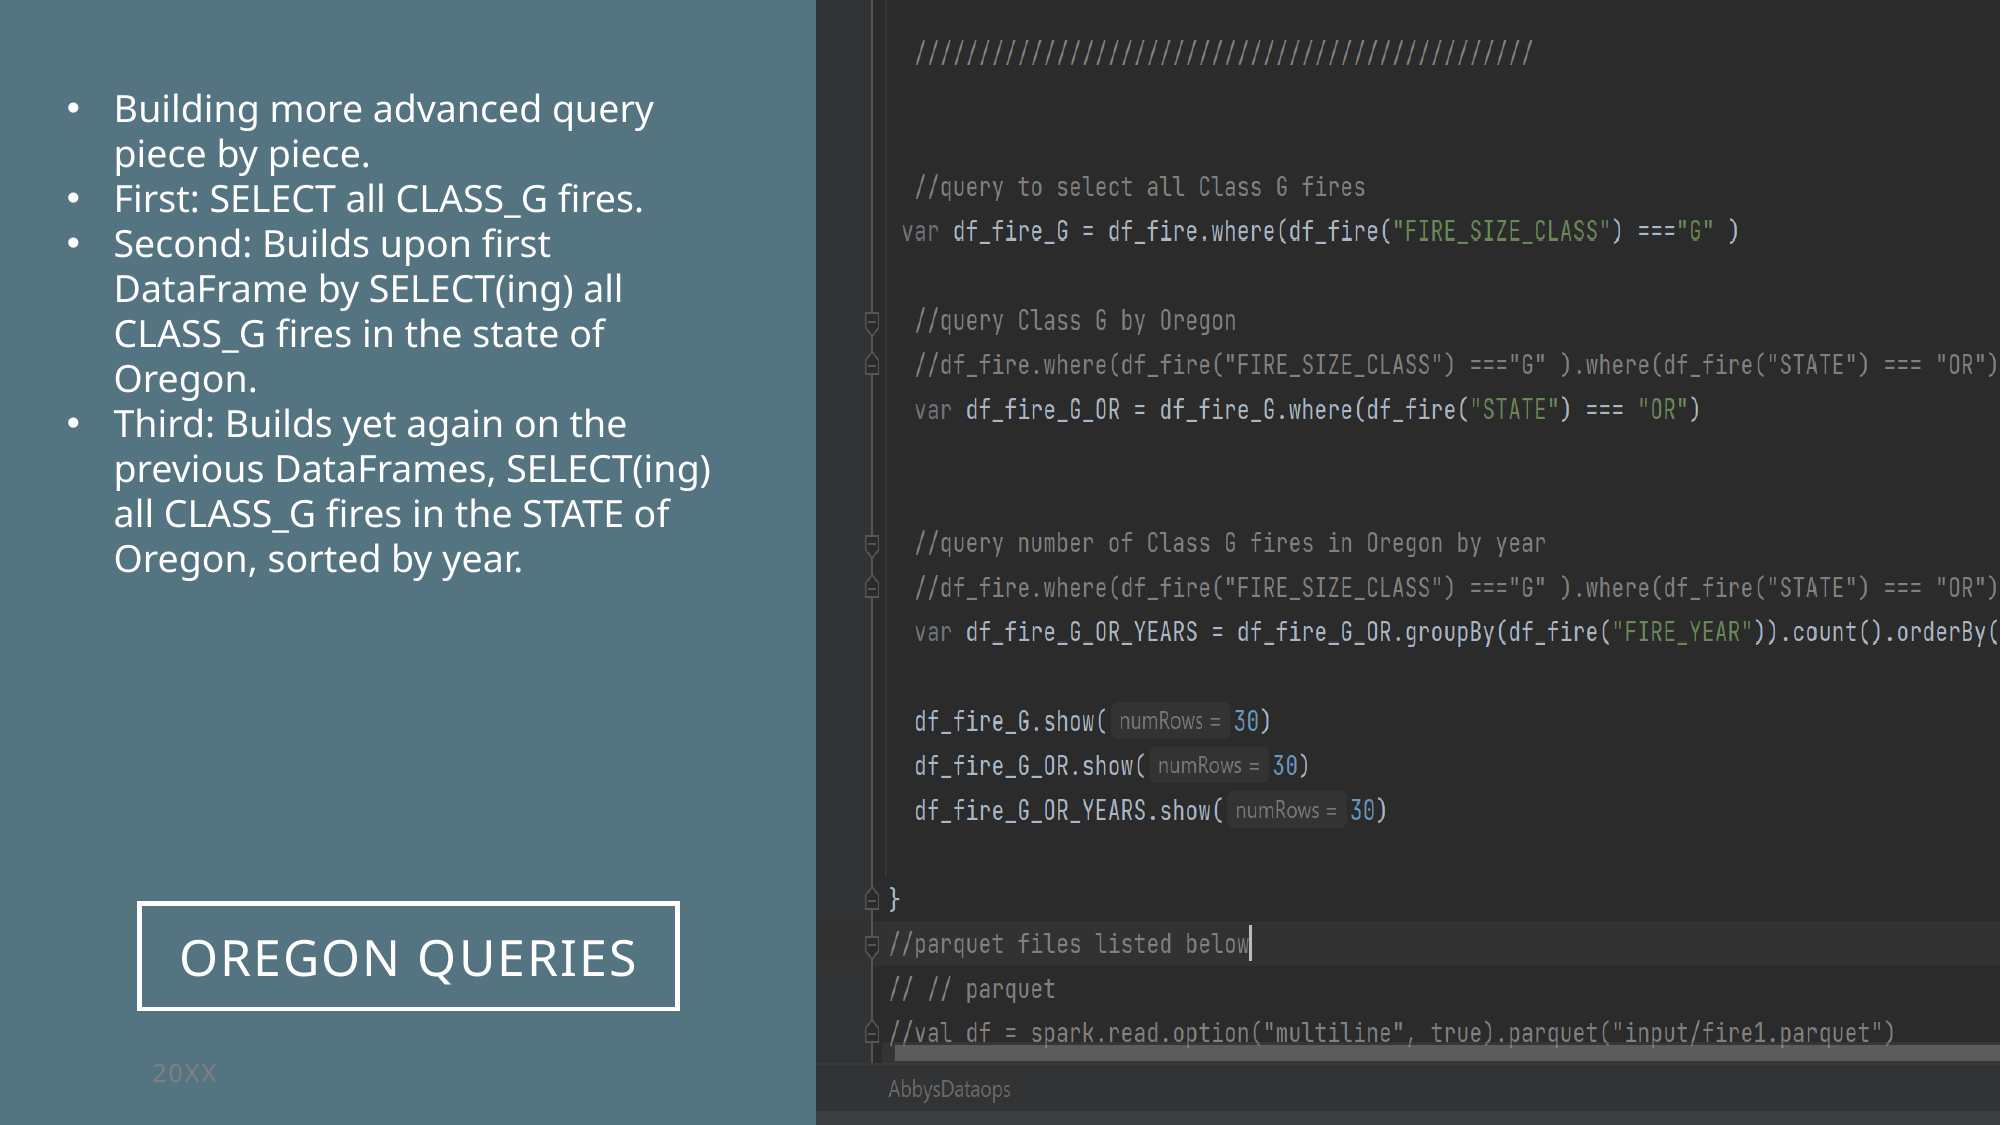

# Oregon Queries
Building more advanced query piece by piece.
First: SELECT all CLASS_G fires.
Second: Builds upon first DataFrame by SELECT(ing) all CLASS_G fires in the state of Oregon.
Third: Builds yet again on the previous DataFrames, SELECT(ing) all CLASS_G fires in the STATE of Oregon, sorted by year.
Cool and stylish product​
Areas for community connections ​
Online store and market swap
20XX
Pitch deck